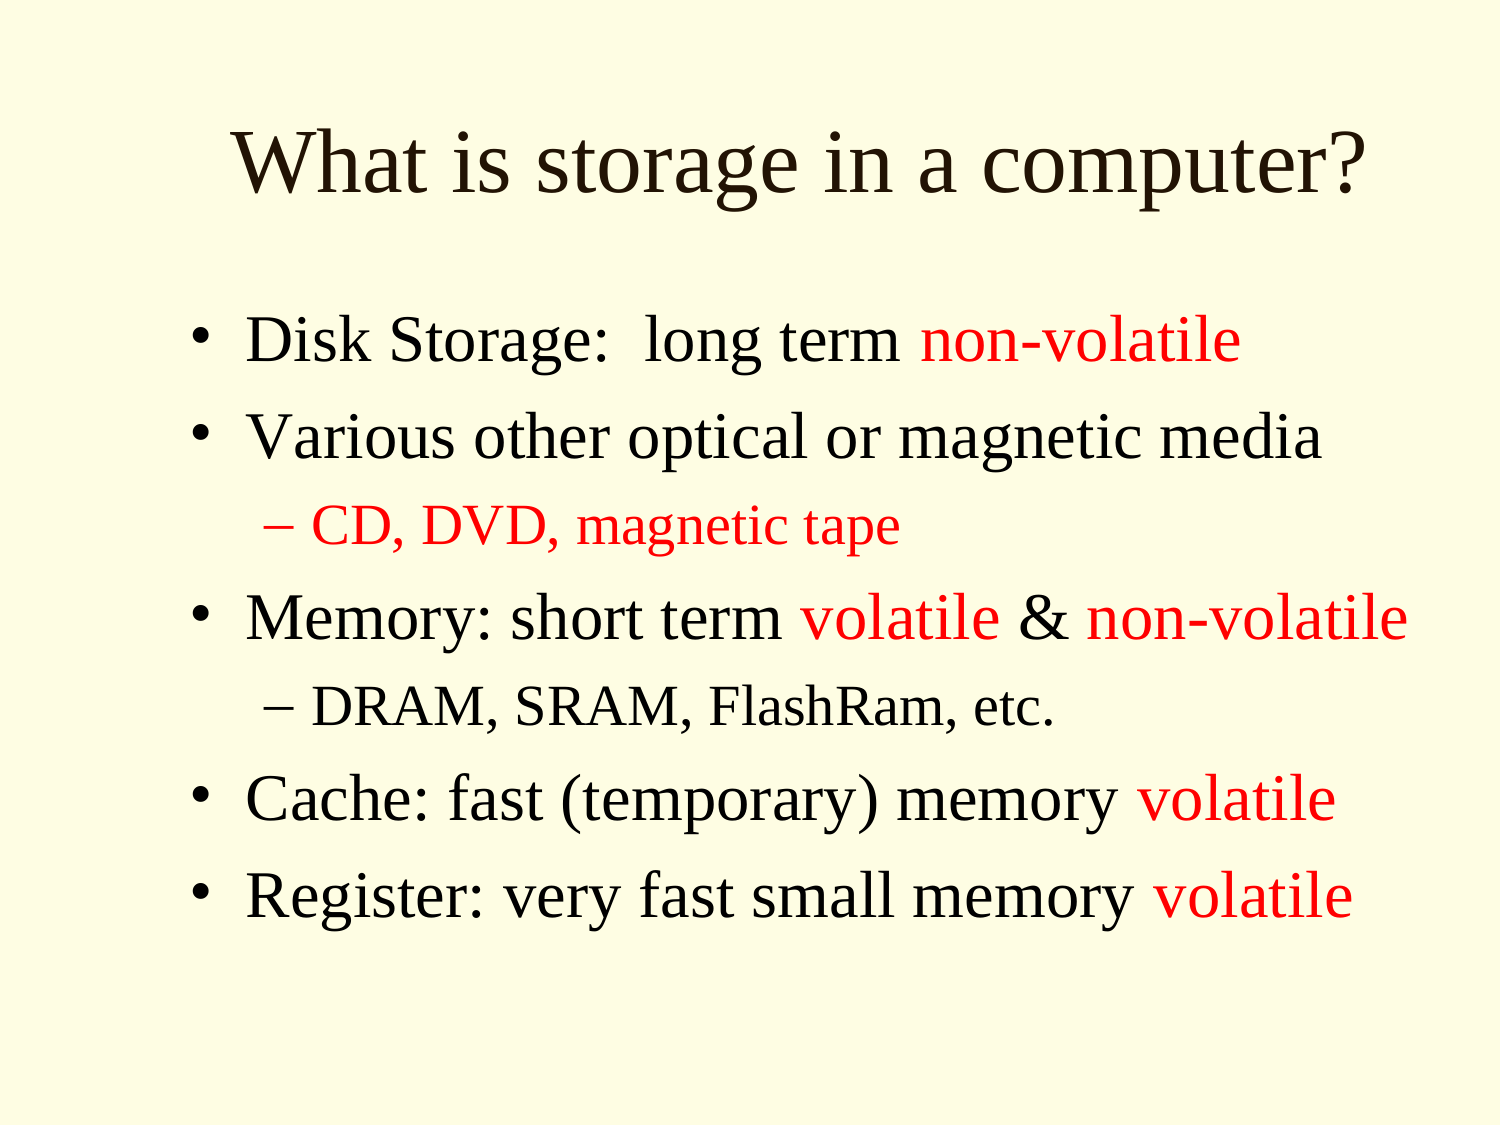

# What is storage in a computer?
Disk Storage: long term non-volatile
Various other optical or magnetic media
CD, DVD, magnetic tape
Memory: short term volatile & non-volatile
DRAM, SRAM, FlashRam, etc.
Cache: fast (temporary) memory volatile
Register: very fast small memory volatile